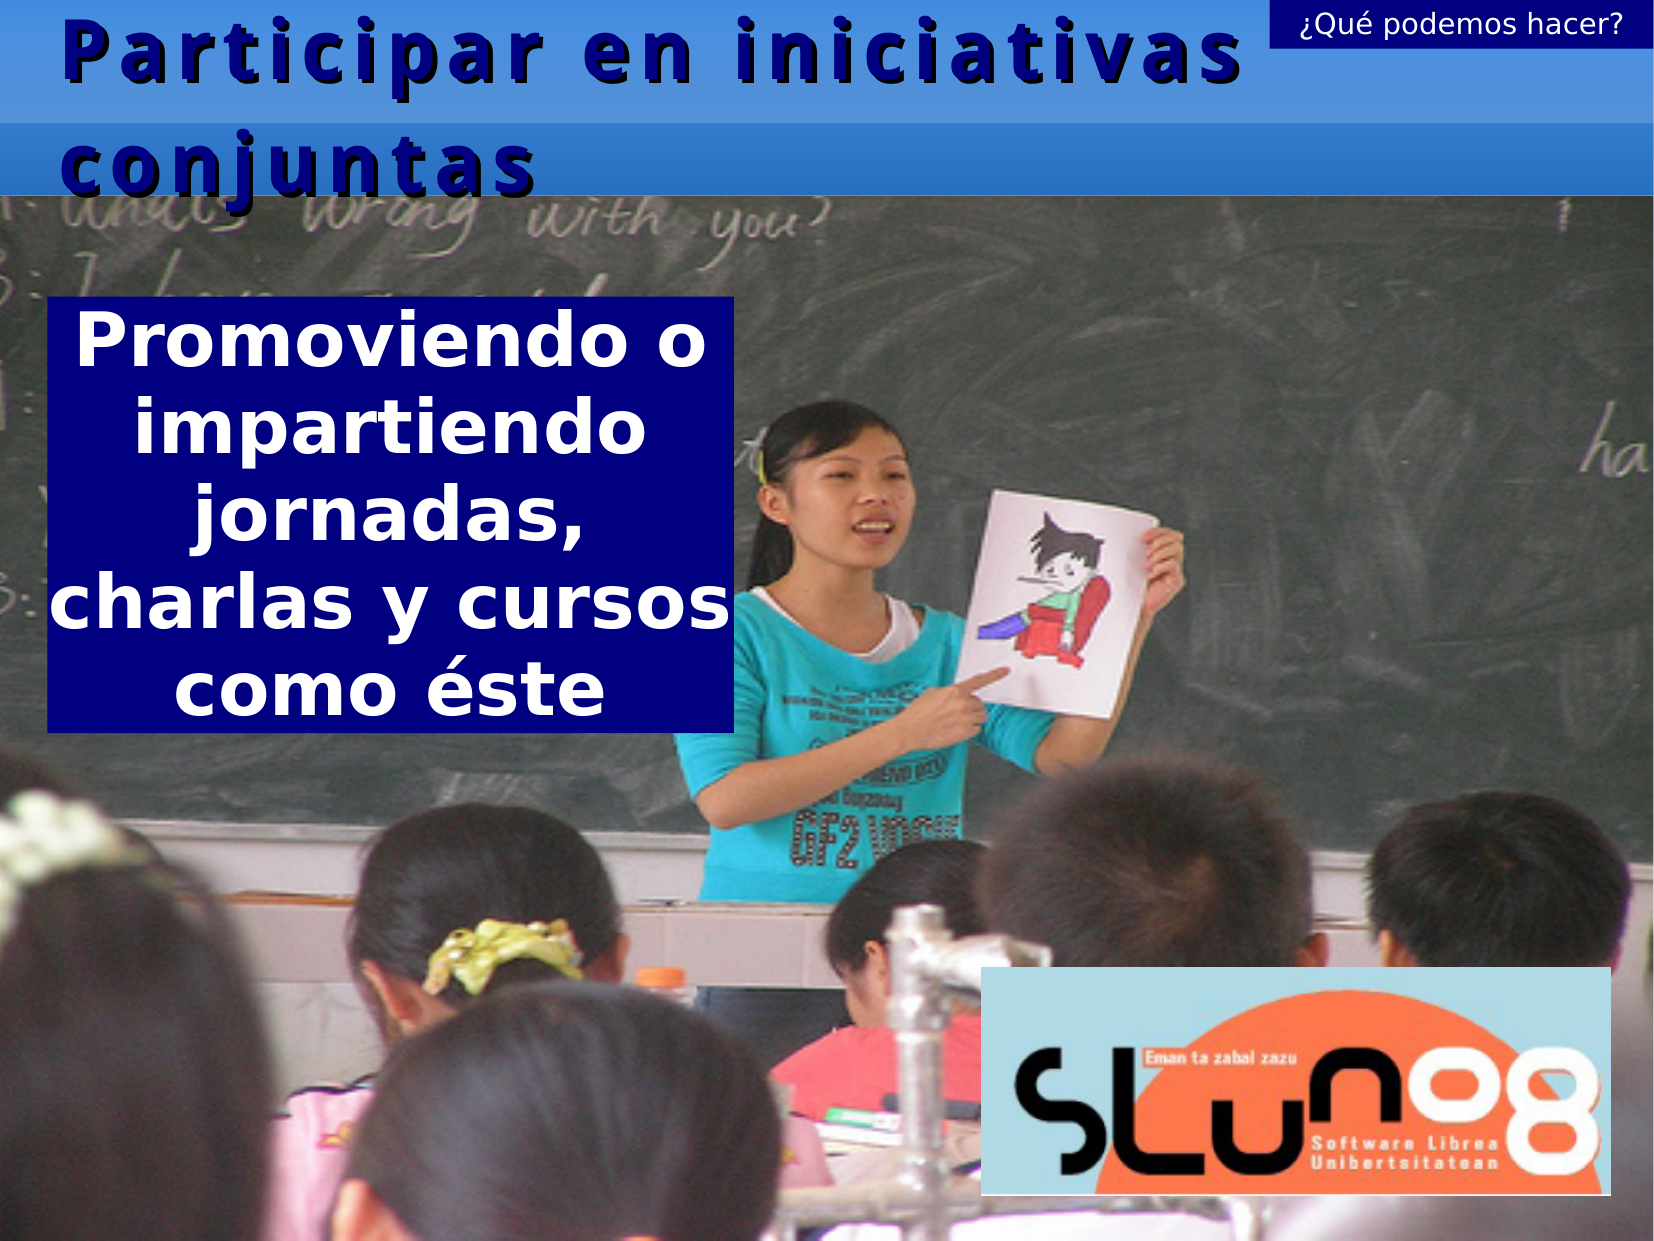

# Participar en iniciativas conjuntas
¿Qué podemos hacer?
Promoviendo o impartiendo jornadas, charlas y cursos como éste